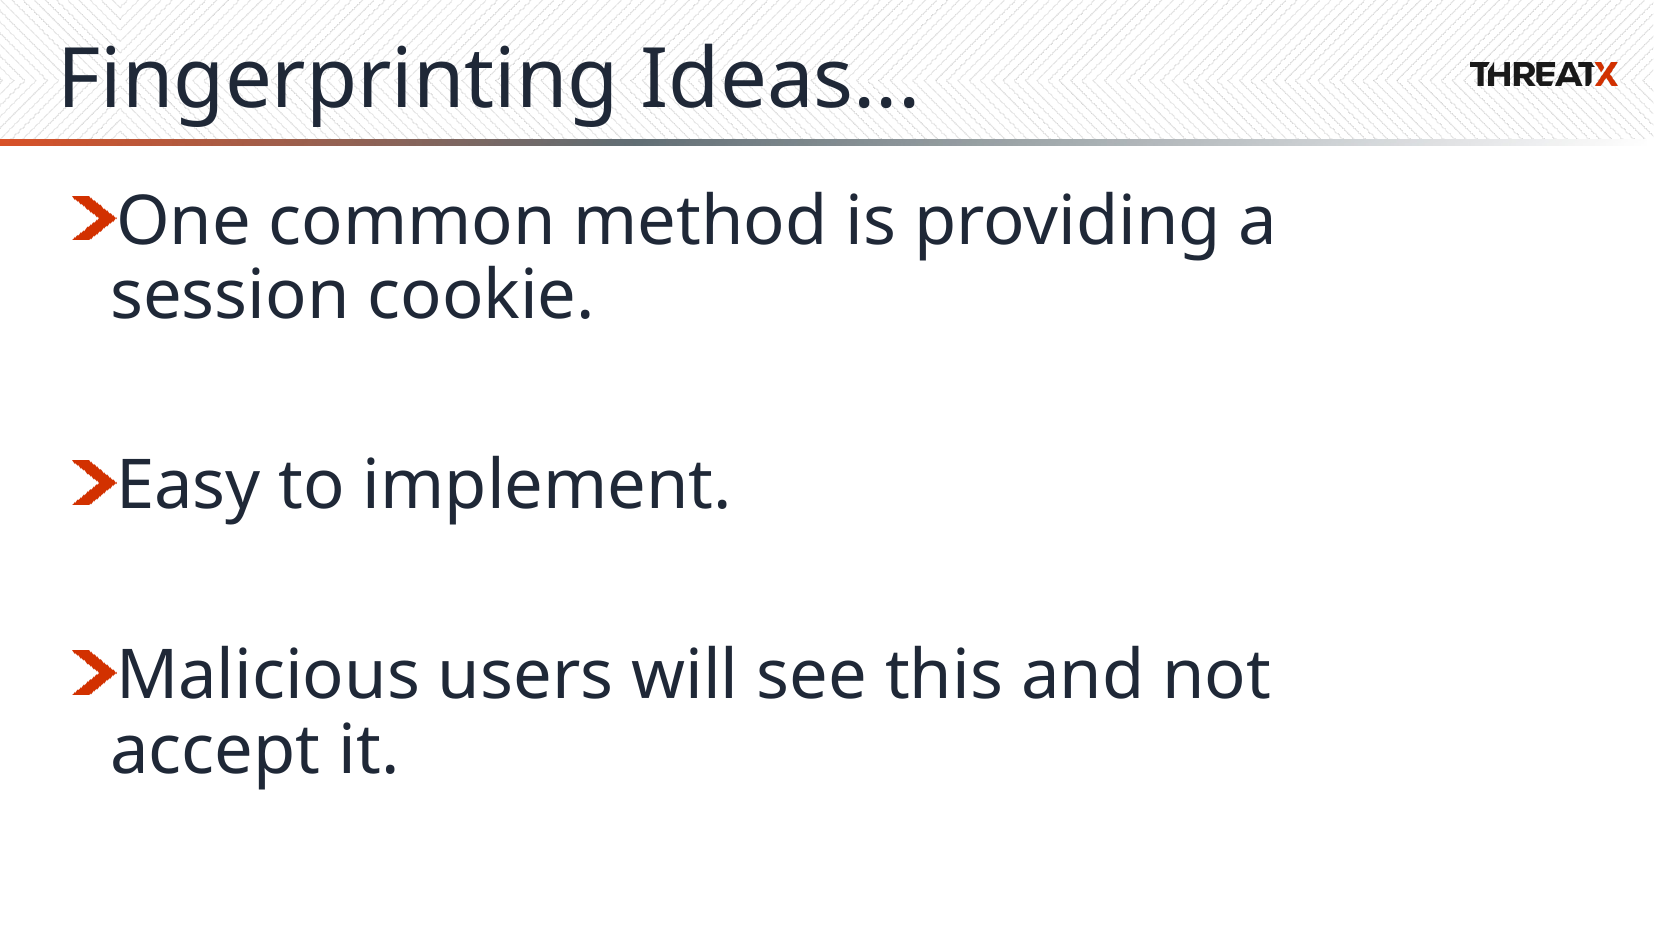

# Fingerprinting Ideas...
One common method is providing a session cookie.
Easy to implement.
Malicious users will see this and not accept it.